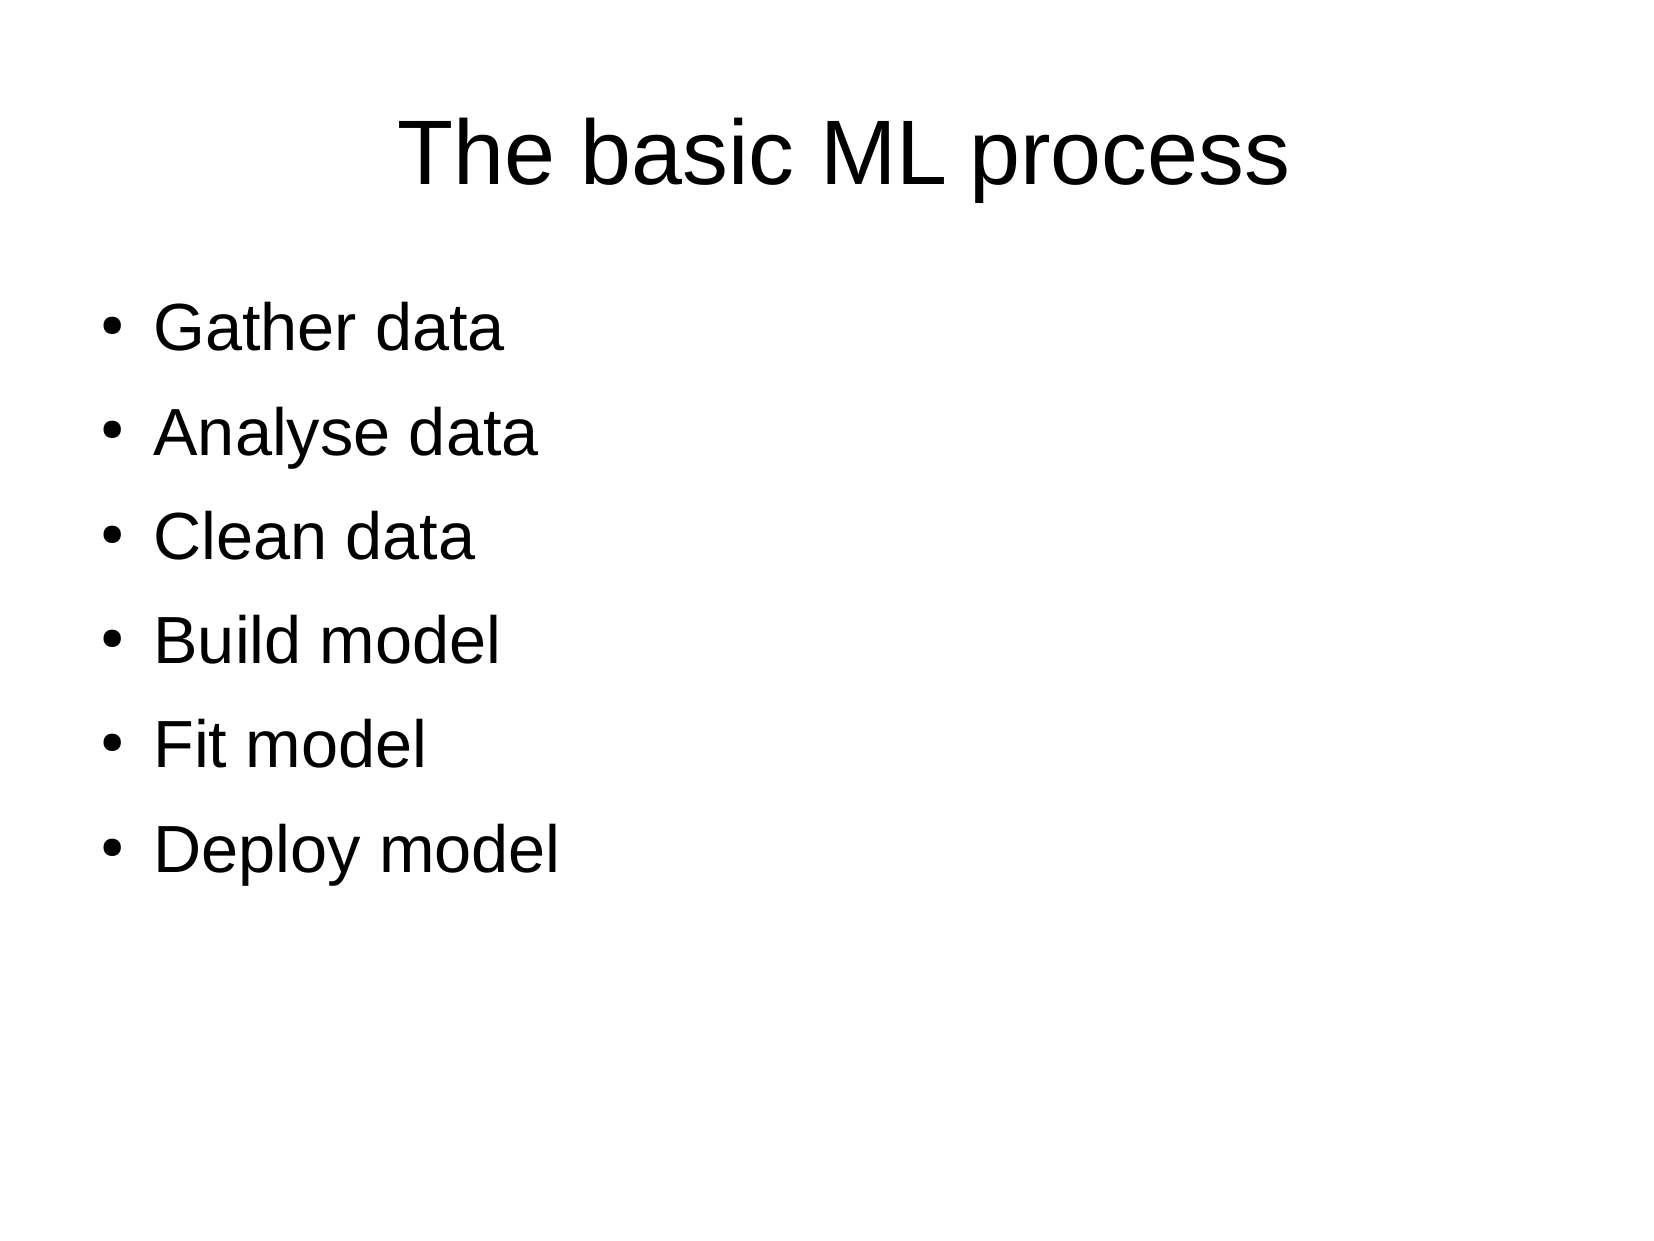

# The basic ML process
Gather data
Analyse data
Clean data
Build model
Fit model
Deploy model